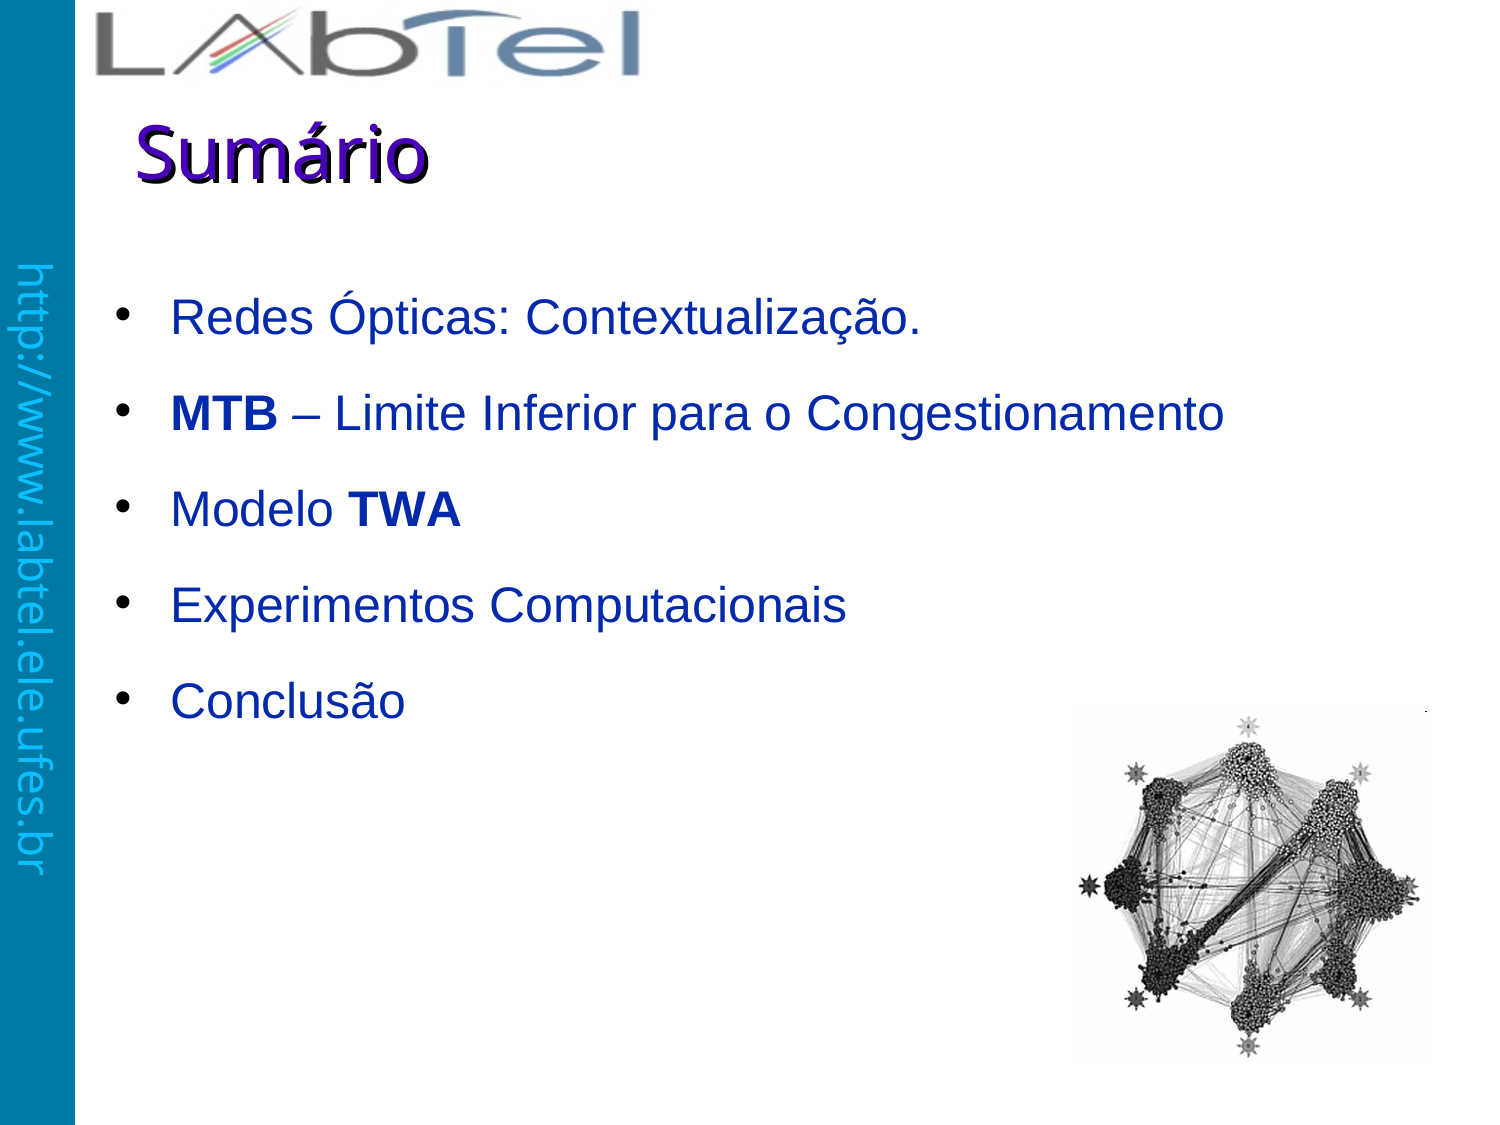

# Sumário
Redes Ópticas: Contextualização.
MTB – Limite Inferior para o Congestionamento
Modelo TWA
Experimentos Computacionais
Conclusão